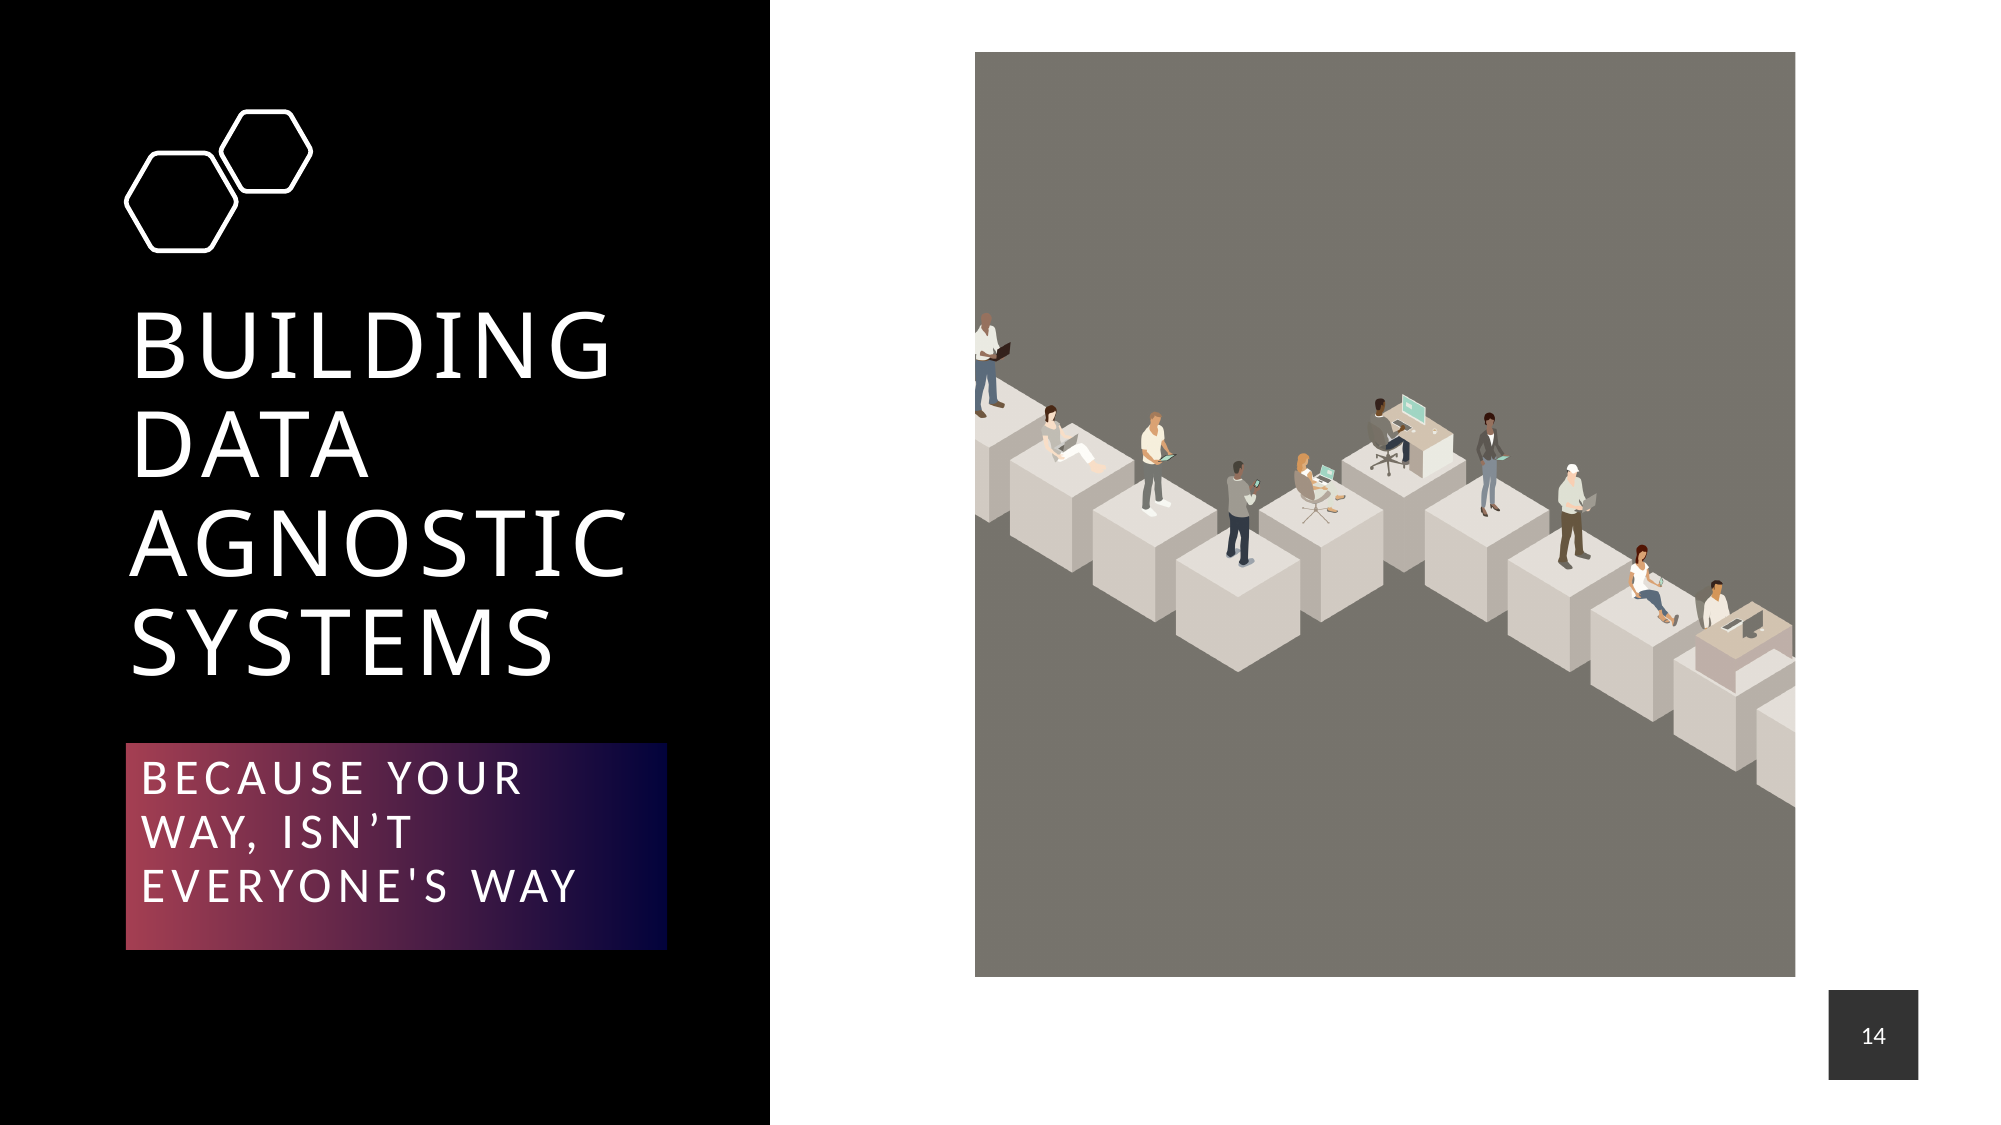

# Building data agnostic systems
Because your way, isn’t everyone's way